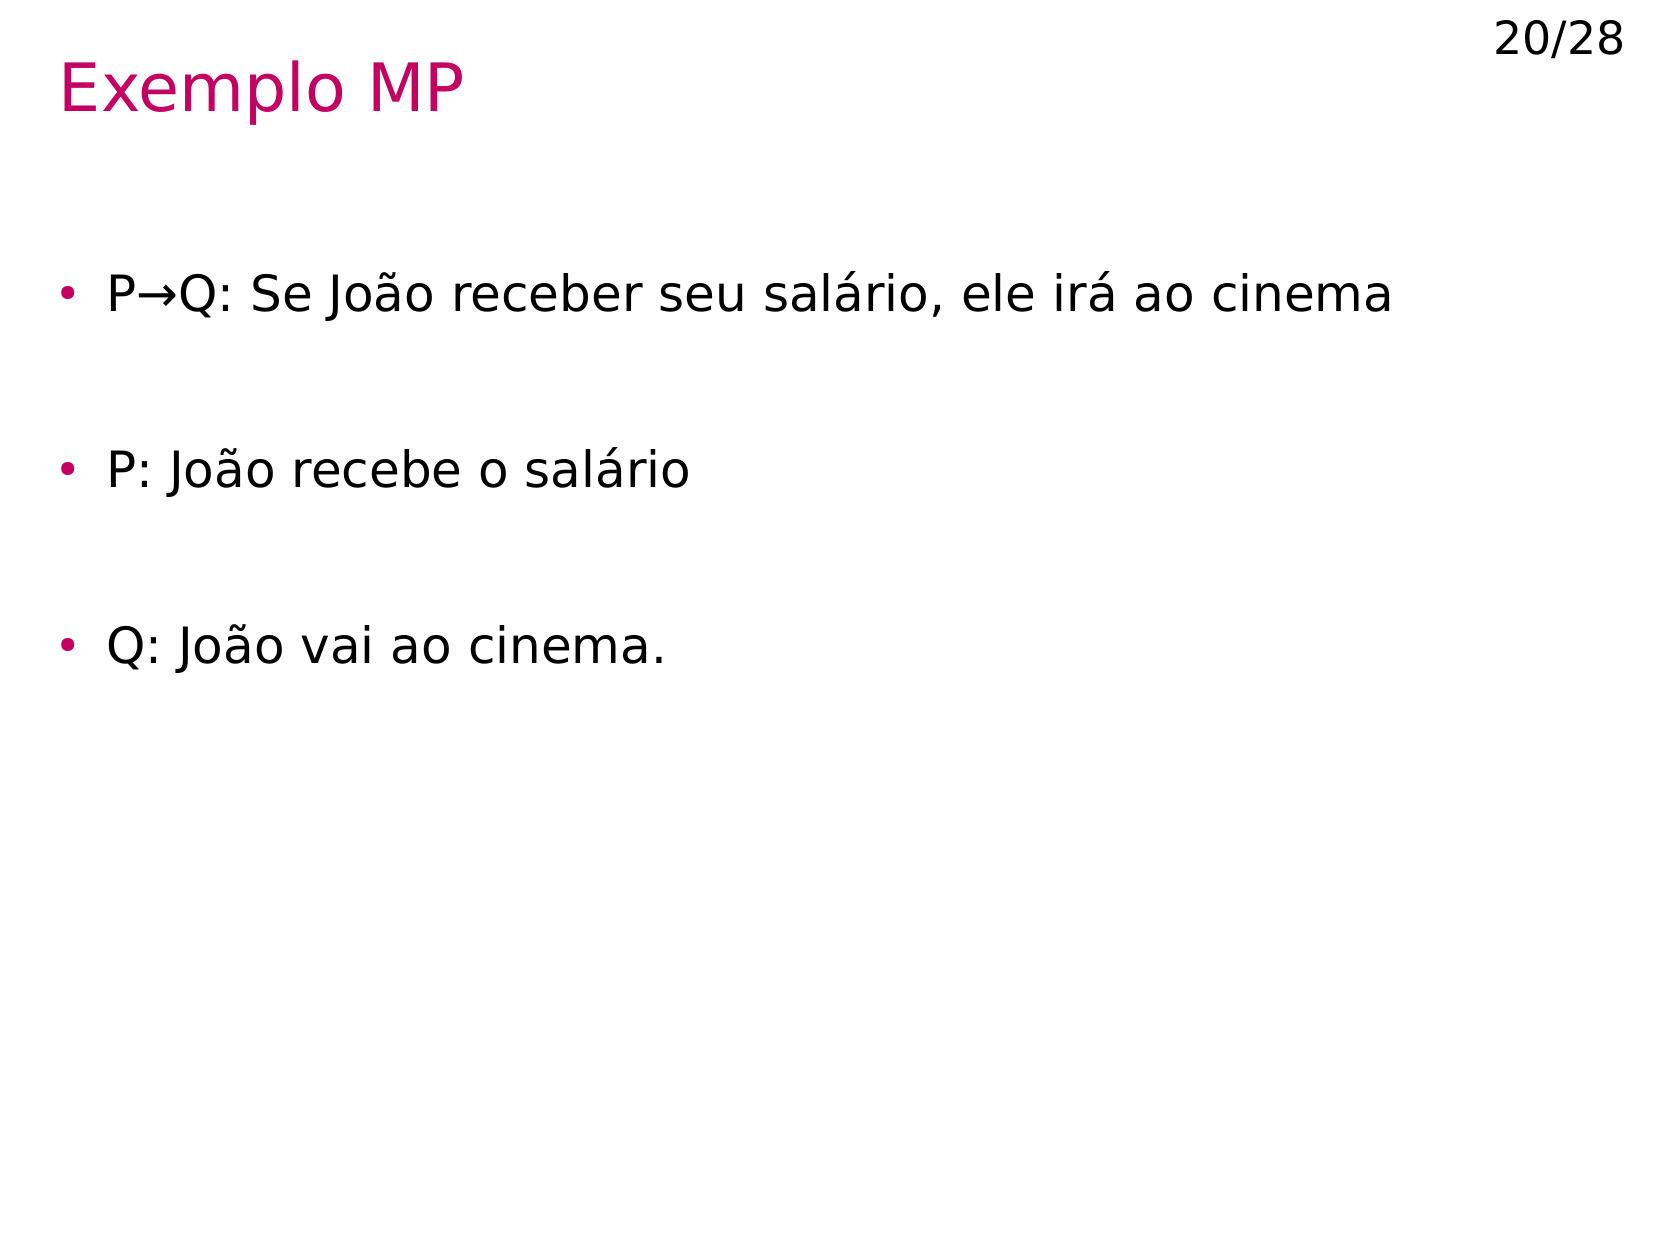

20
# Exemplo MP
P→Q: Se João receber seu salário, ele irá ao cinema
P: João recebe o salário
Q: João vai ao cinema.